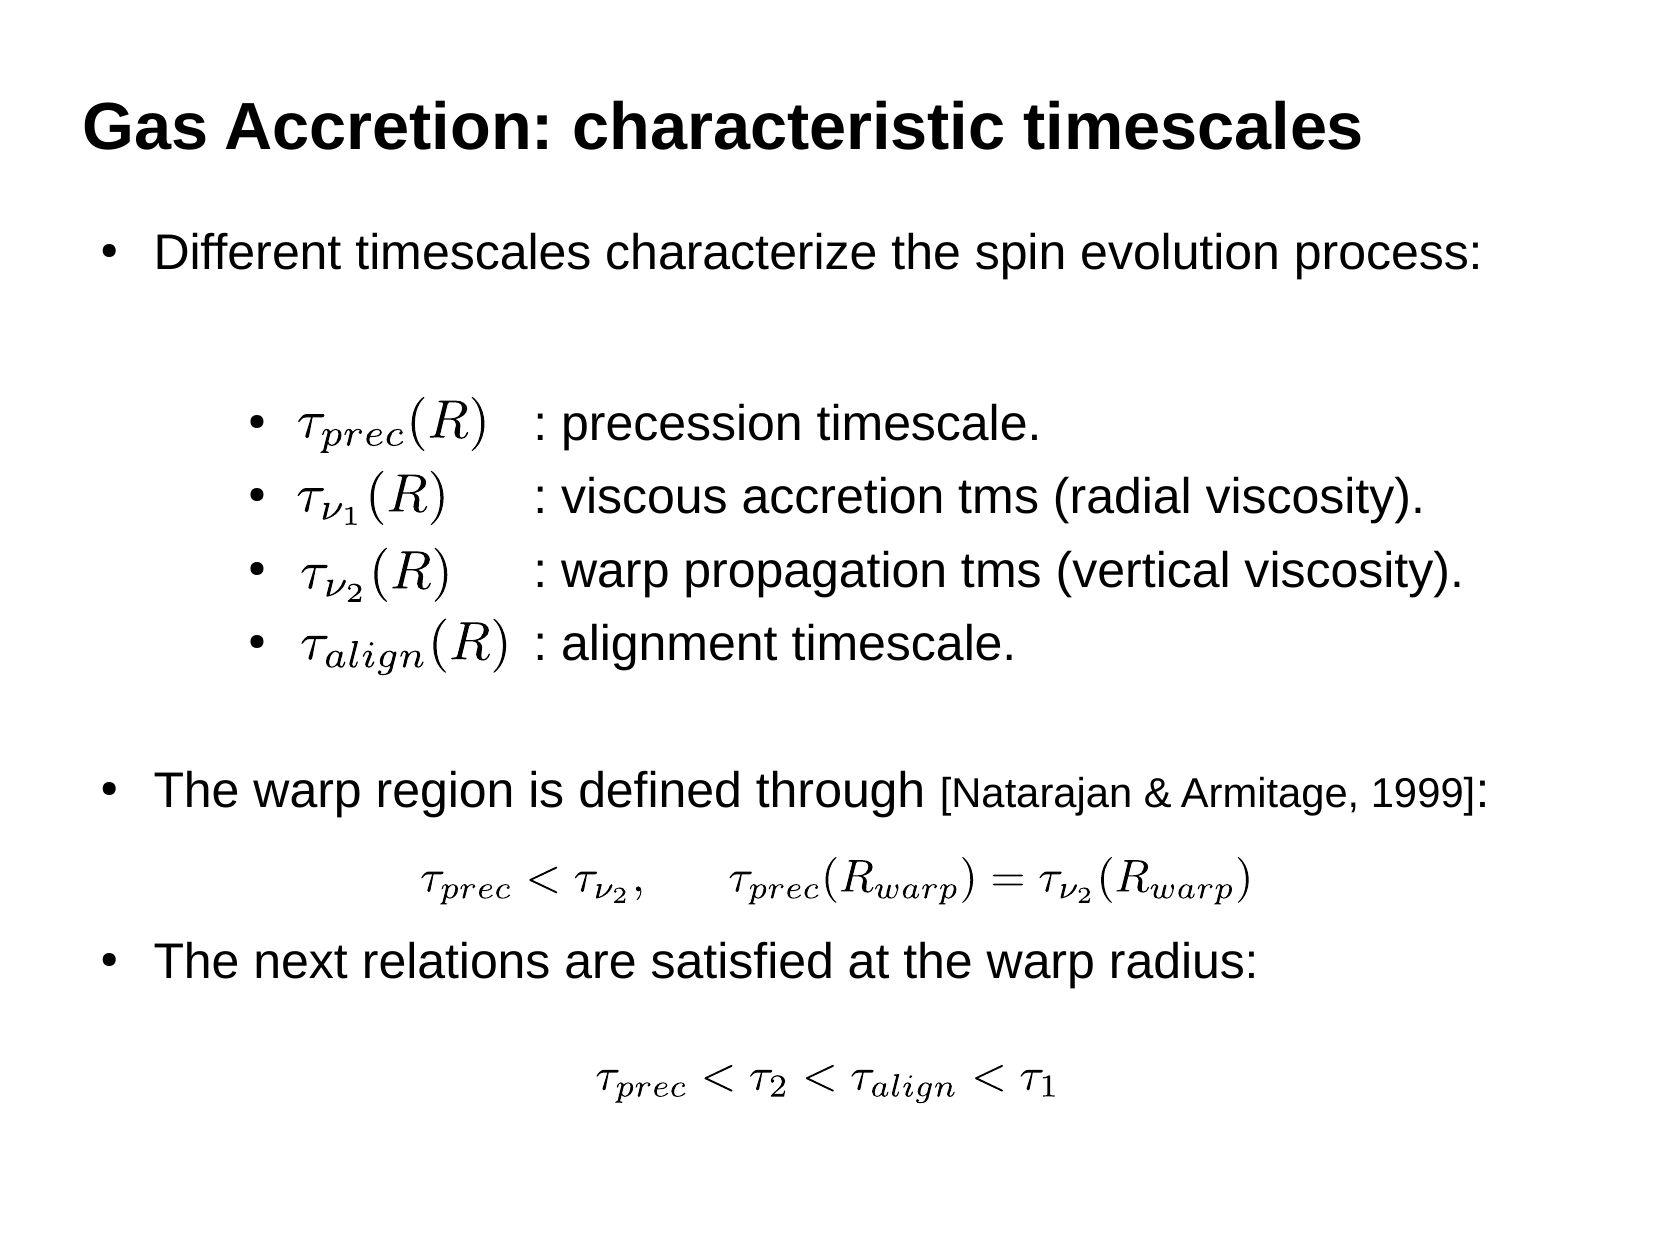

Gas Accretion: characteristic timescales
# Different timescales characterize the spin evolution process:
 : precession timescale.
 : viscous accretion tms (radial viscosity).
 : warp propagation tms (vertical viscosity).
 : alignment timescale.
The warp region is defined through [Natarajan & Armitage, 1999]:
The next relations are satisfied at the warp radius: